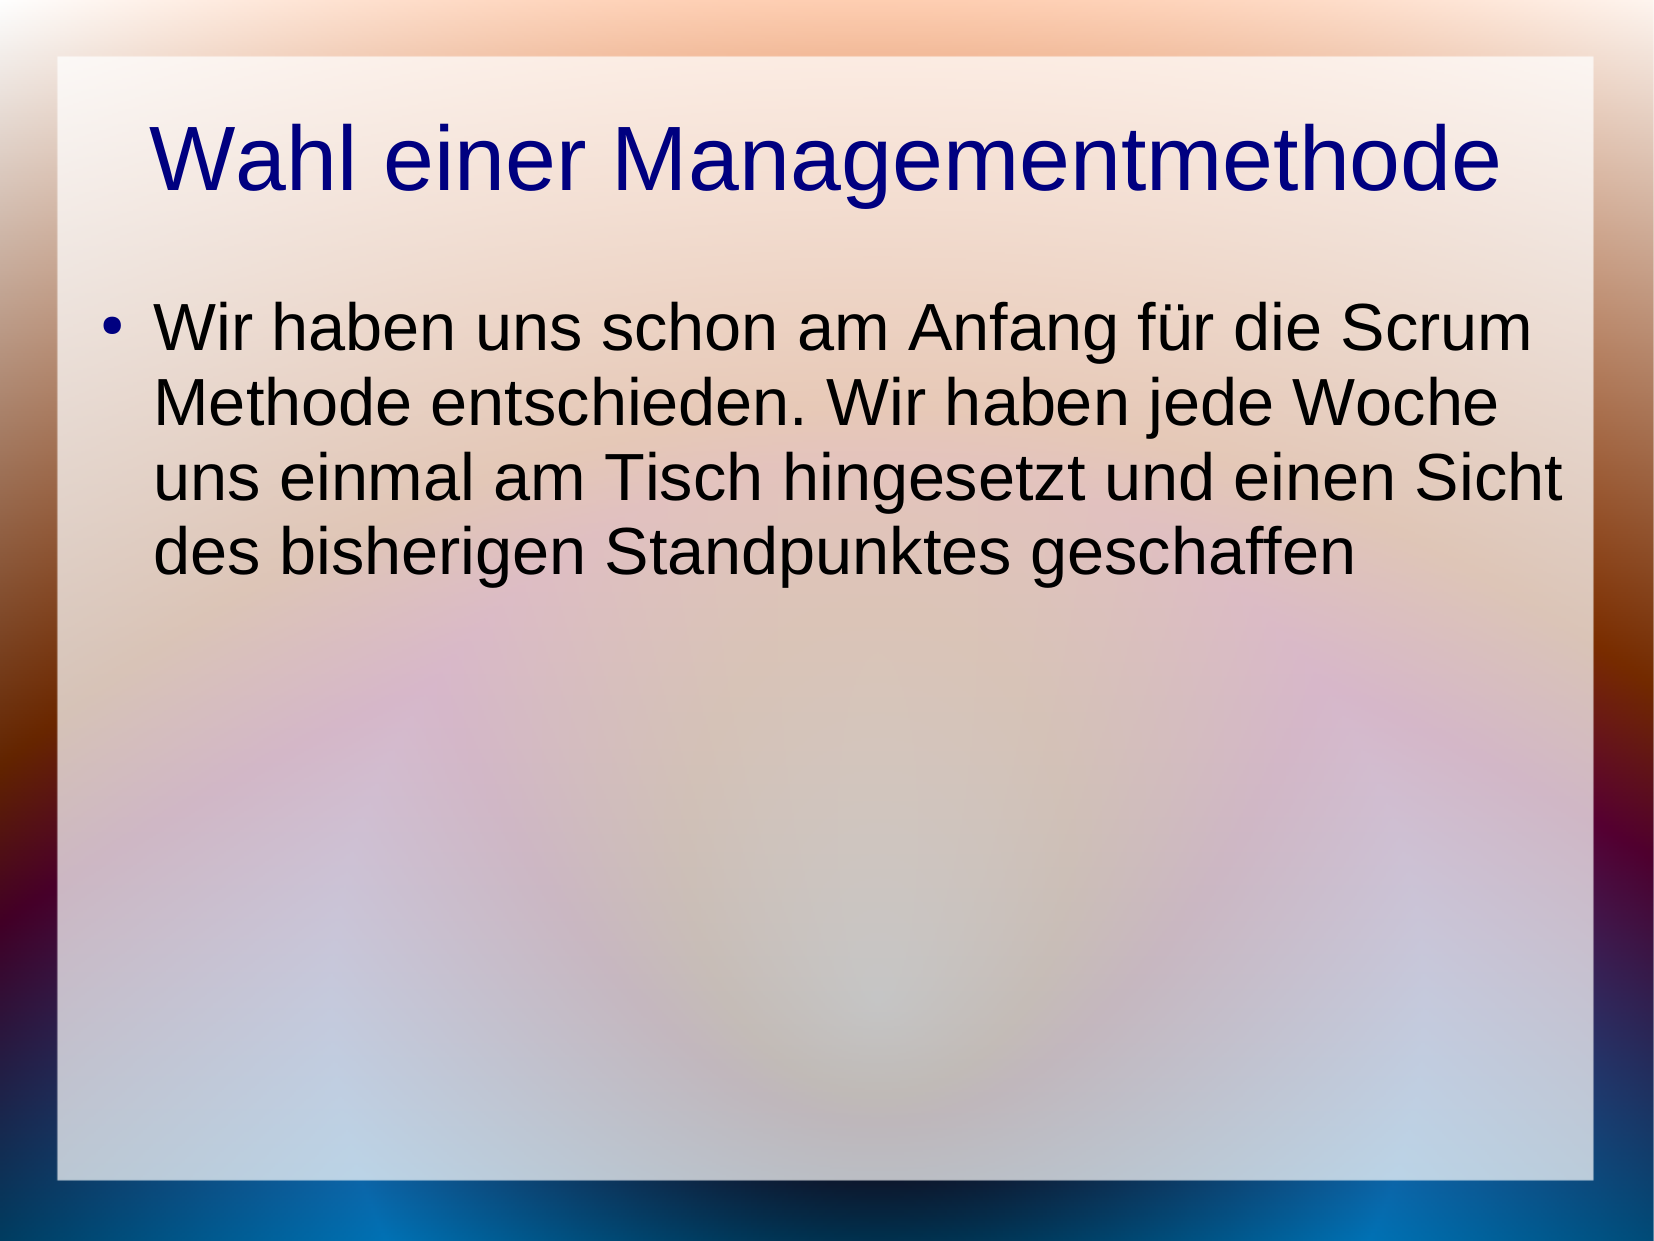

# Wahl einer Managementmethode
Wir haben uns schon am Anfang für die Scrum Methode entschieden. Wir haben jede Woche uns einmal am Tisch hingesetzt und einen Sicht des bisherigen Standpunktes geschaffen